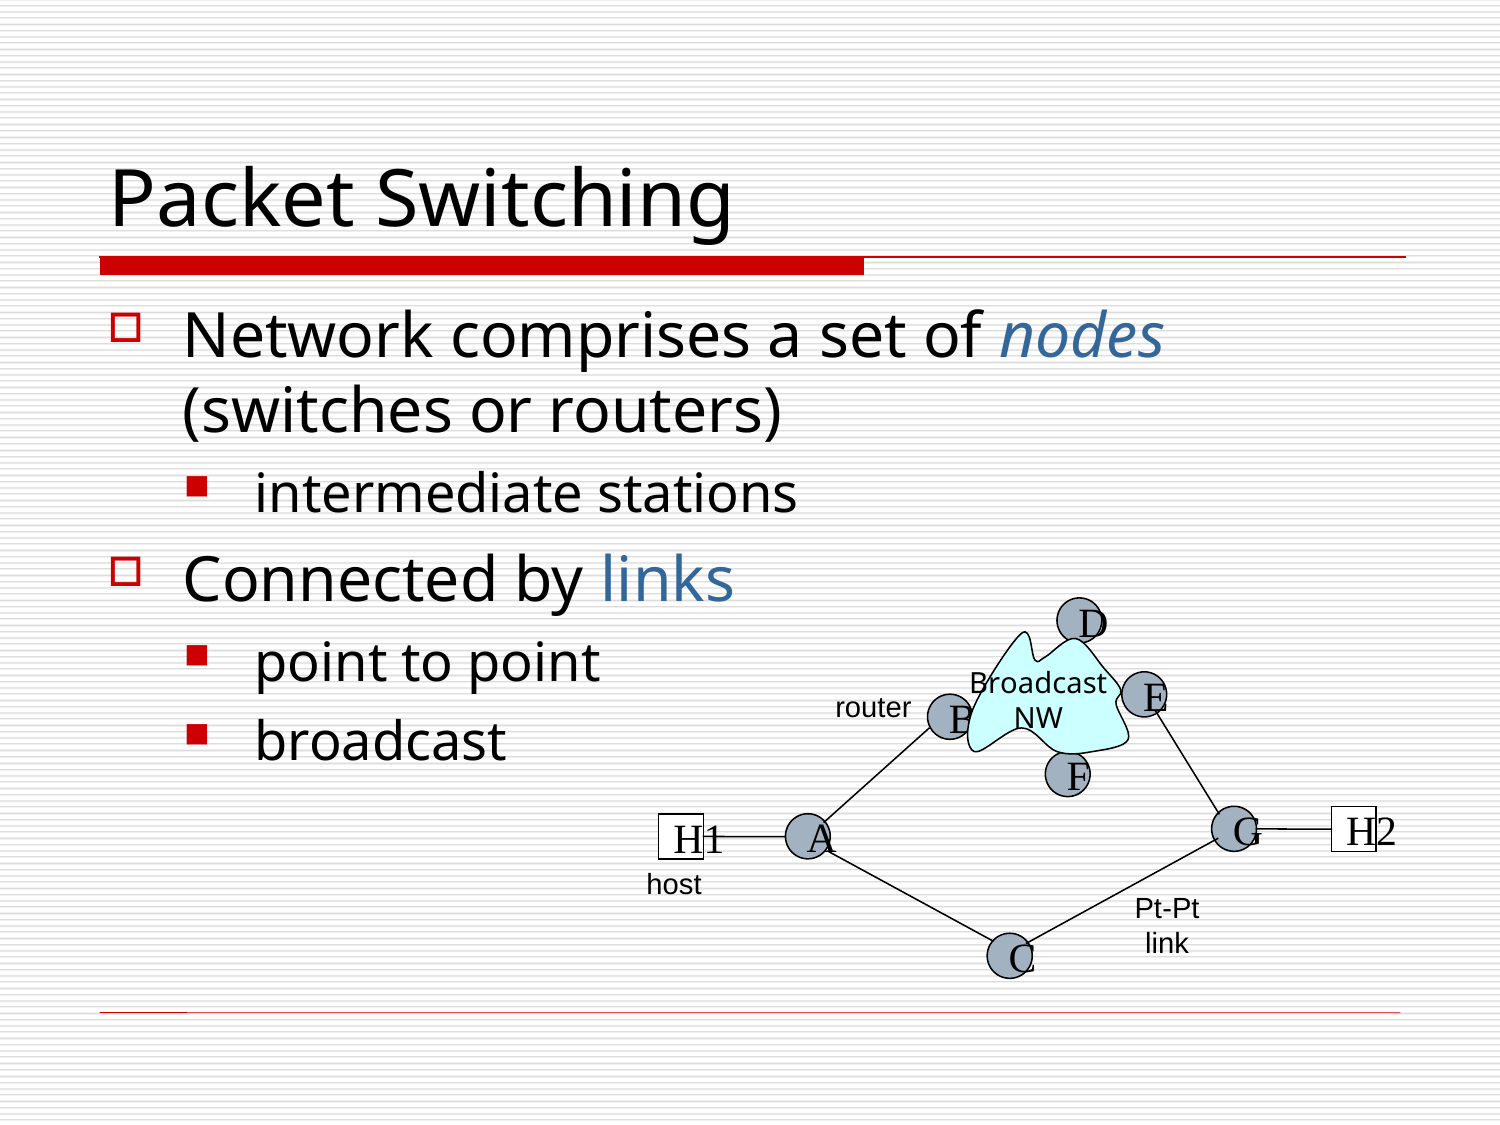

# Packet Switching
Network comprises a set of nodes (switches or routers)‏
intermediate stations
Connected by links
point to point
broadcast
D
Broadcast
NW
E
router
B
F
G
H2
A
H1
host
Pt-Pt
link
C